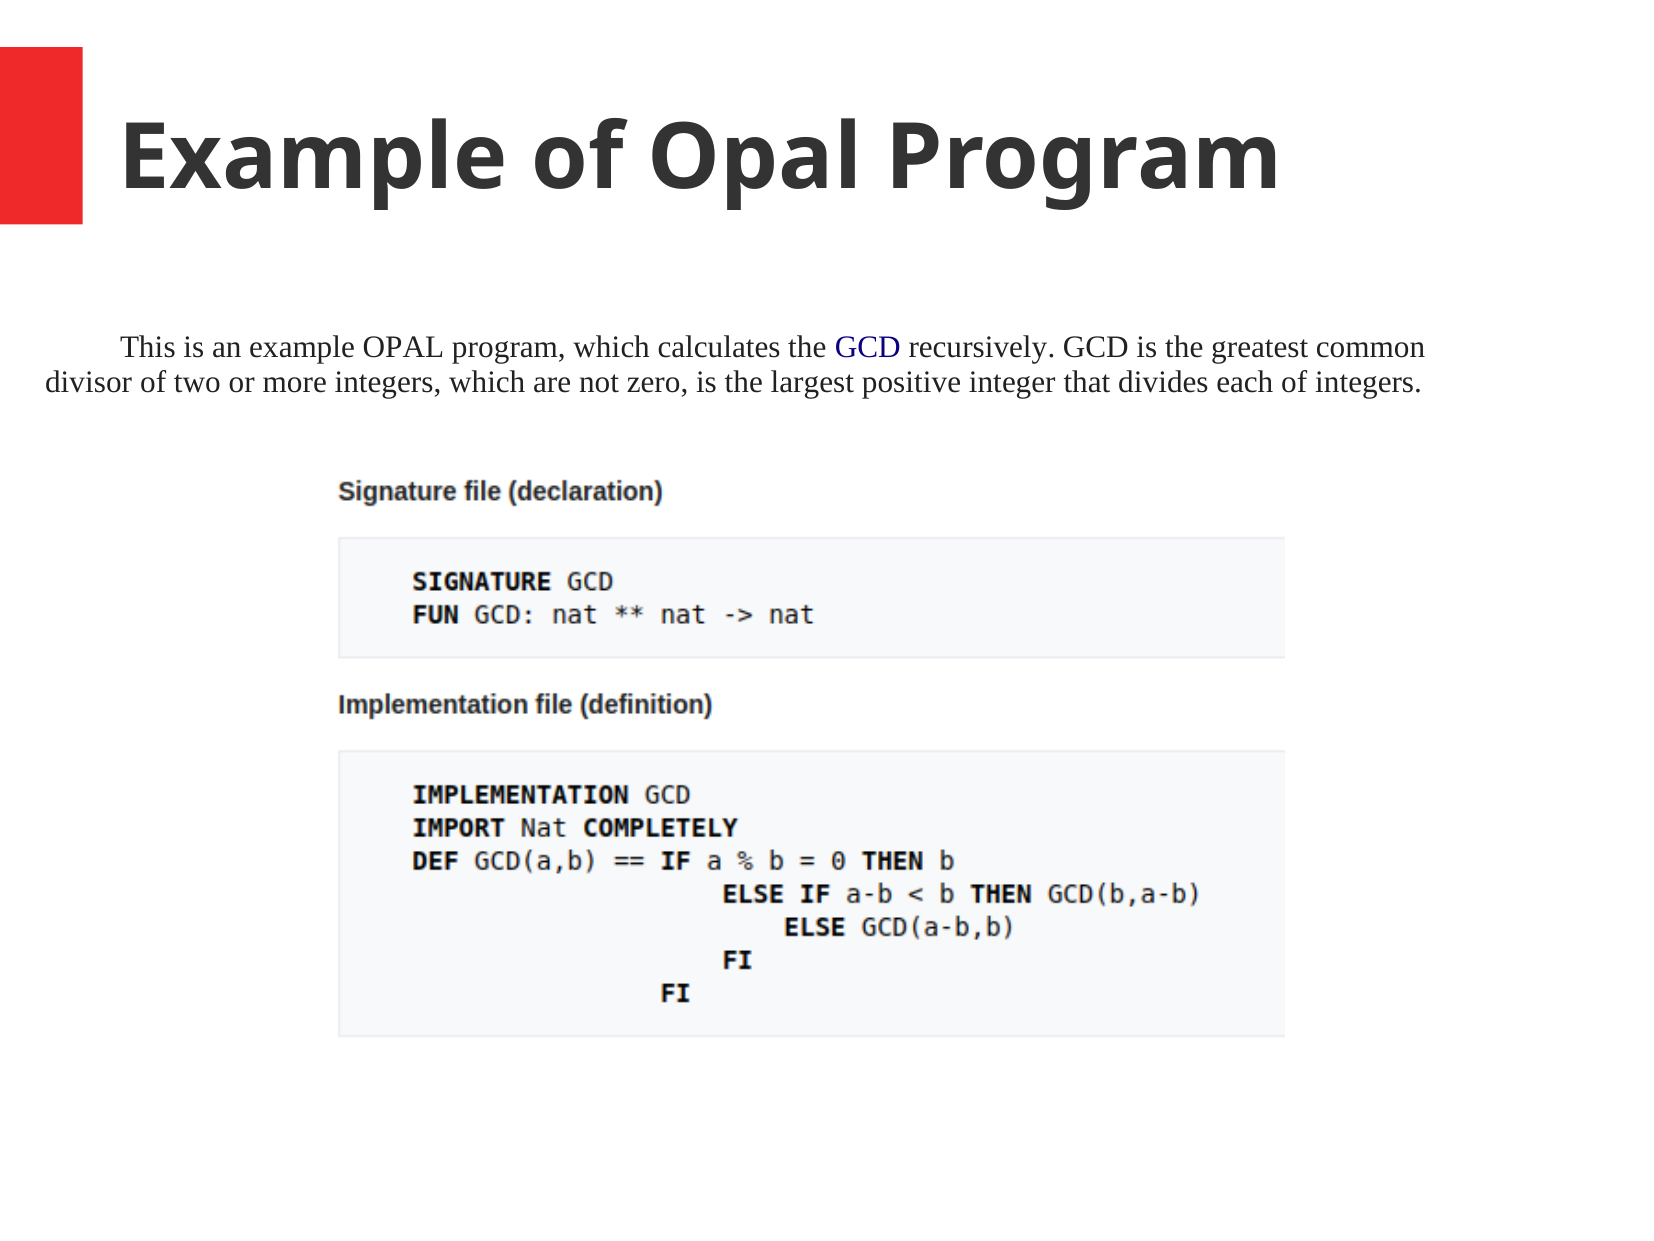

# Example of Opal Program
 	This is an example OPAL program, which calculates the GCD recursively. GCD is the greatest common divisor of two or more integers, which are not zero, is the largest positive integer that divides each of integers.